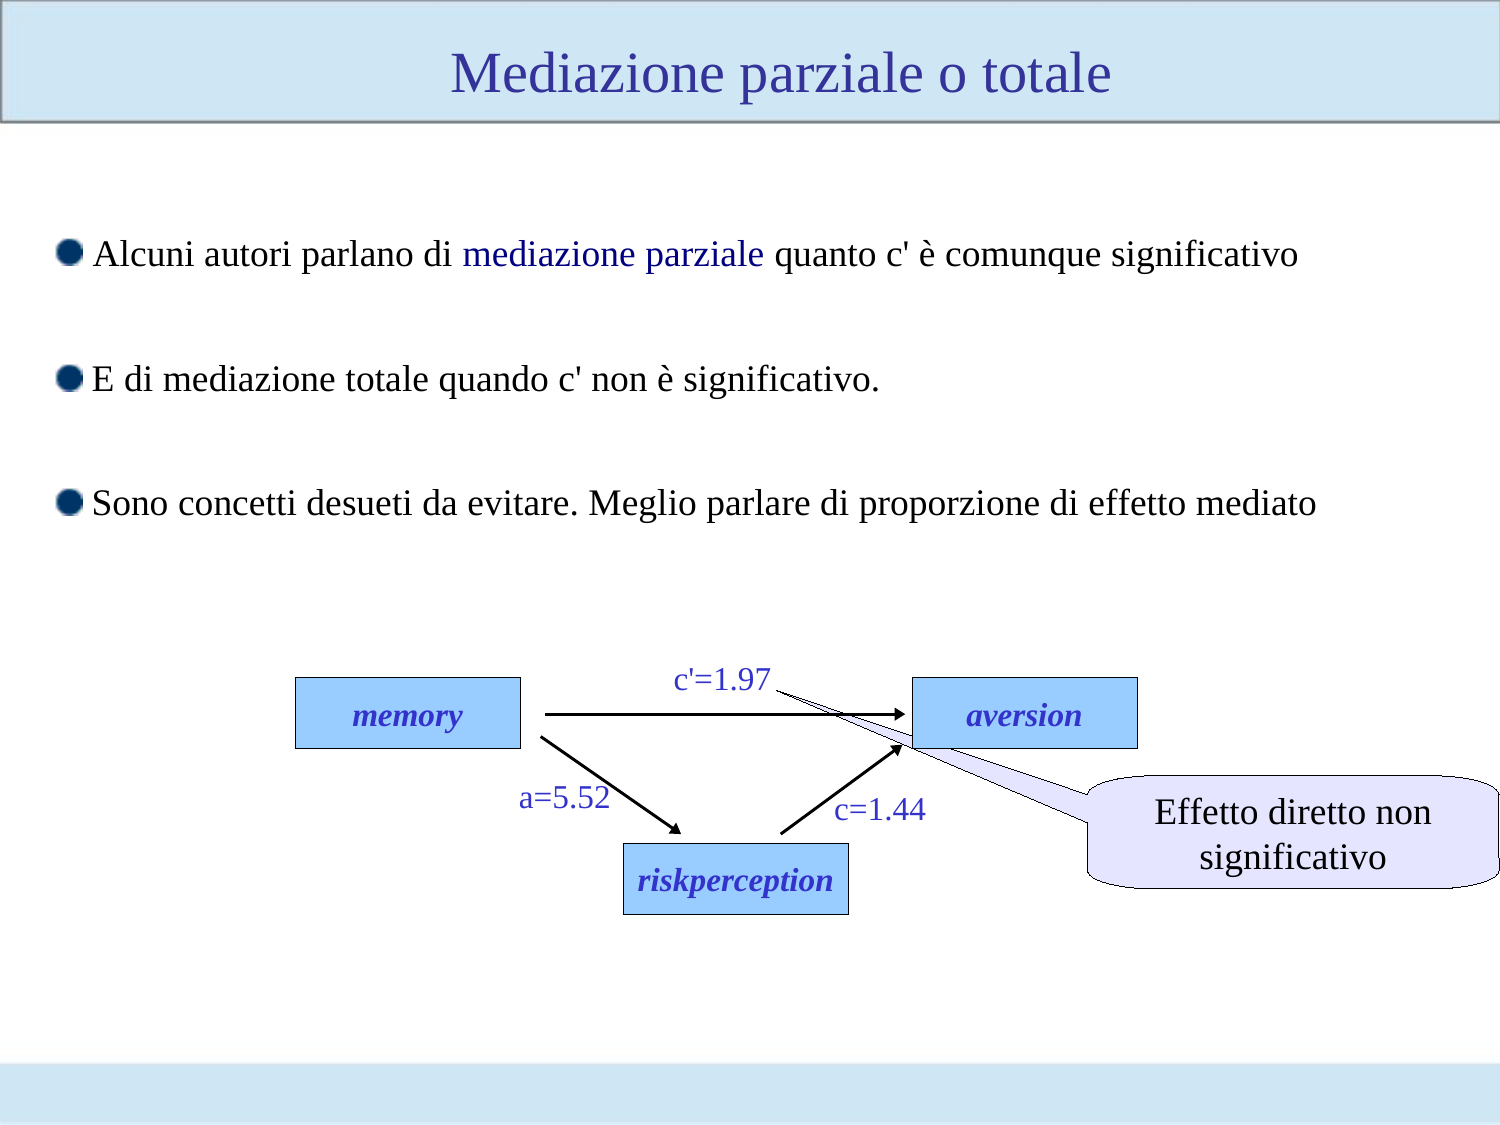

# Mediazione parziale o totale
 Alcuni autori parlano di mediazione parziale quanto c' è comunque significativo
 E di mediazione totale quando c' non è significativo.
 Sono concetti desueti da evitare. Meglio parlare di proporzione di effetto mediato
c'=1.97
memory
aversion
a=5.52
Effetto diretto non significativo
c=1.44
riskperception